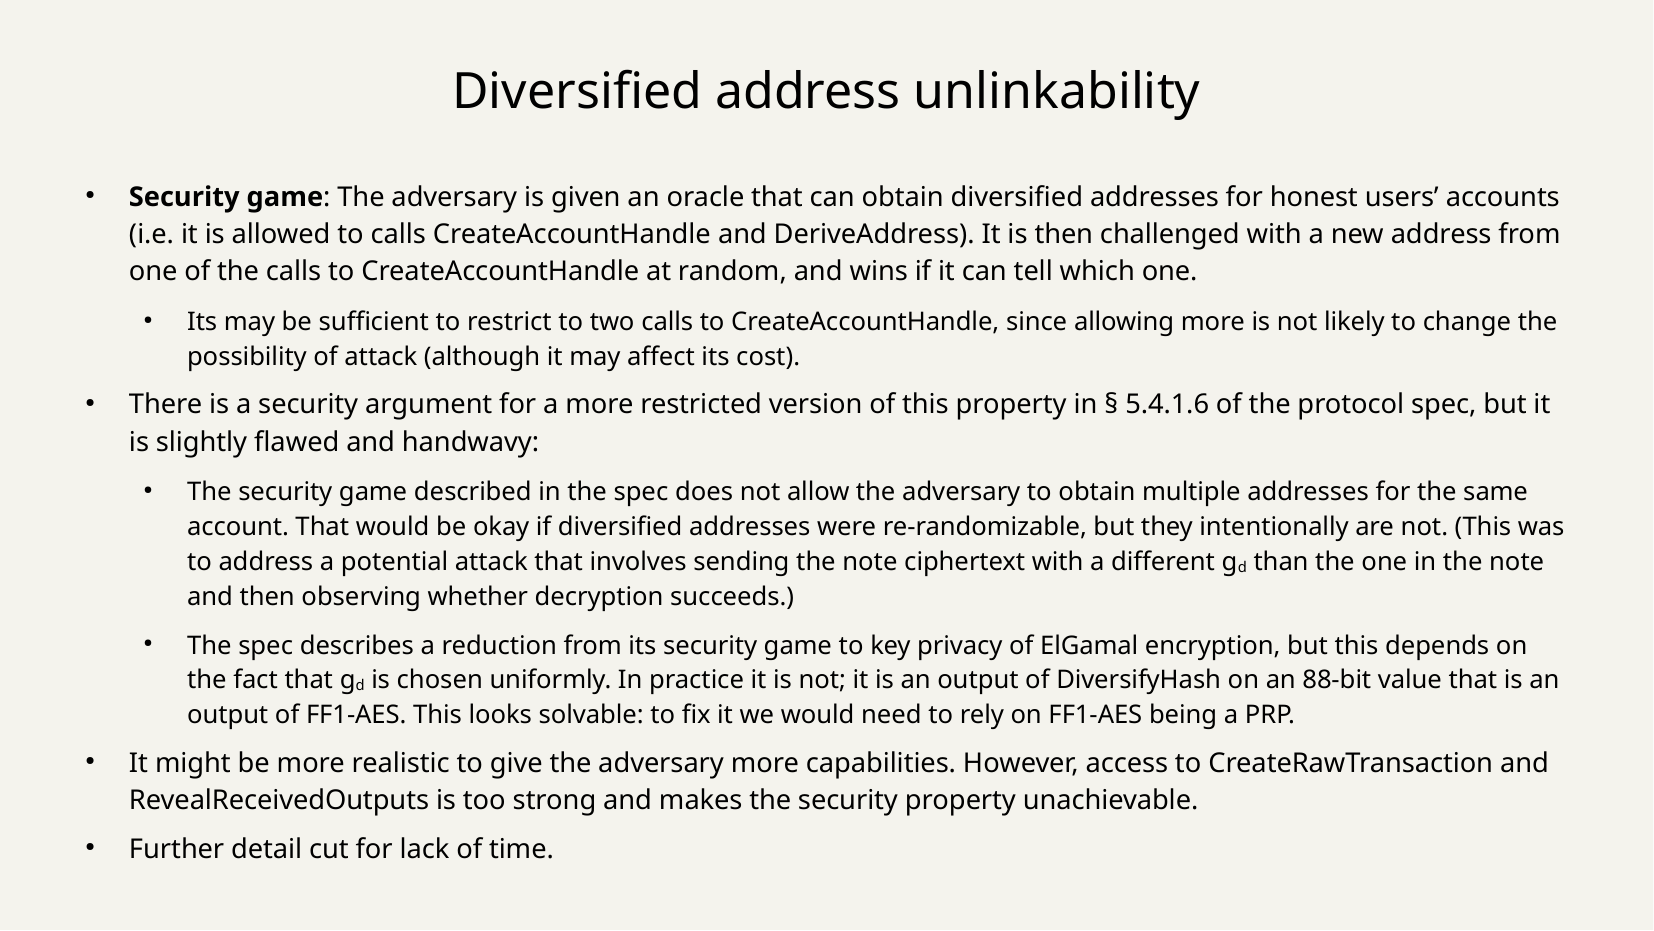

# Diversified address unlinkability
Security game: The adversary is given an oracle that can obtain diversified addresses for honest users’ accounts (i.e. it is allowed to calls CreateAccountHandle and DeriveAddress). It is then challenged with a new address from one of the calls to CreateAccountHandle at random, and wins if it can tell which one.
Its may be sufficient to restrict to two calls to CreateAccountHandle, since allowing more is not likely to change the possibility of attack (although it may affect its cost).
There is a security argument for a more restricted version of this property in § 5.4.1.6 of the protocol spec, but it is slightly flawed and handwavy:
The security game described in the spec does not allow the adversary to obtain multiple addresses for the same account. That would be okay if diversified addresses were re-randomizable, but they intentionally are not. (This was to address a potential attack that involves sending the note ciphertext with a different gd than the one in the note and then observing whether decryption succeeds.)
The spec describes a reduction from its security game to key privacy of ElGamal encryption, but this depends on the fact that gd is chosen uniformly. In practice it is not; it is an output of DiversifyHash on an 88-bit value that is an output of FF1-AES. This looks solvable: to fix it we would need to rely on FF1-AES being a PRP.
It might be more realistic to give the adversary more capabilities. However, access to CreateRawTransaction and RevealReceivedOutputs is too strong and makes the security property unachievable.
Further detail cut for lack of time.